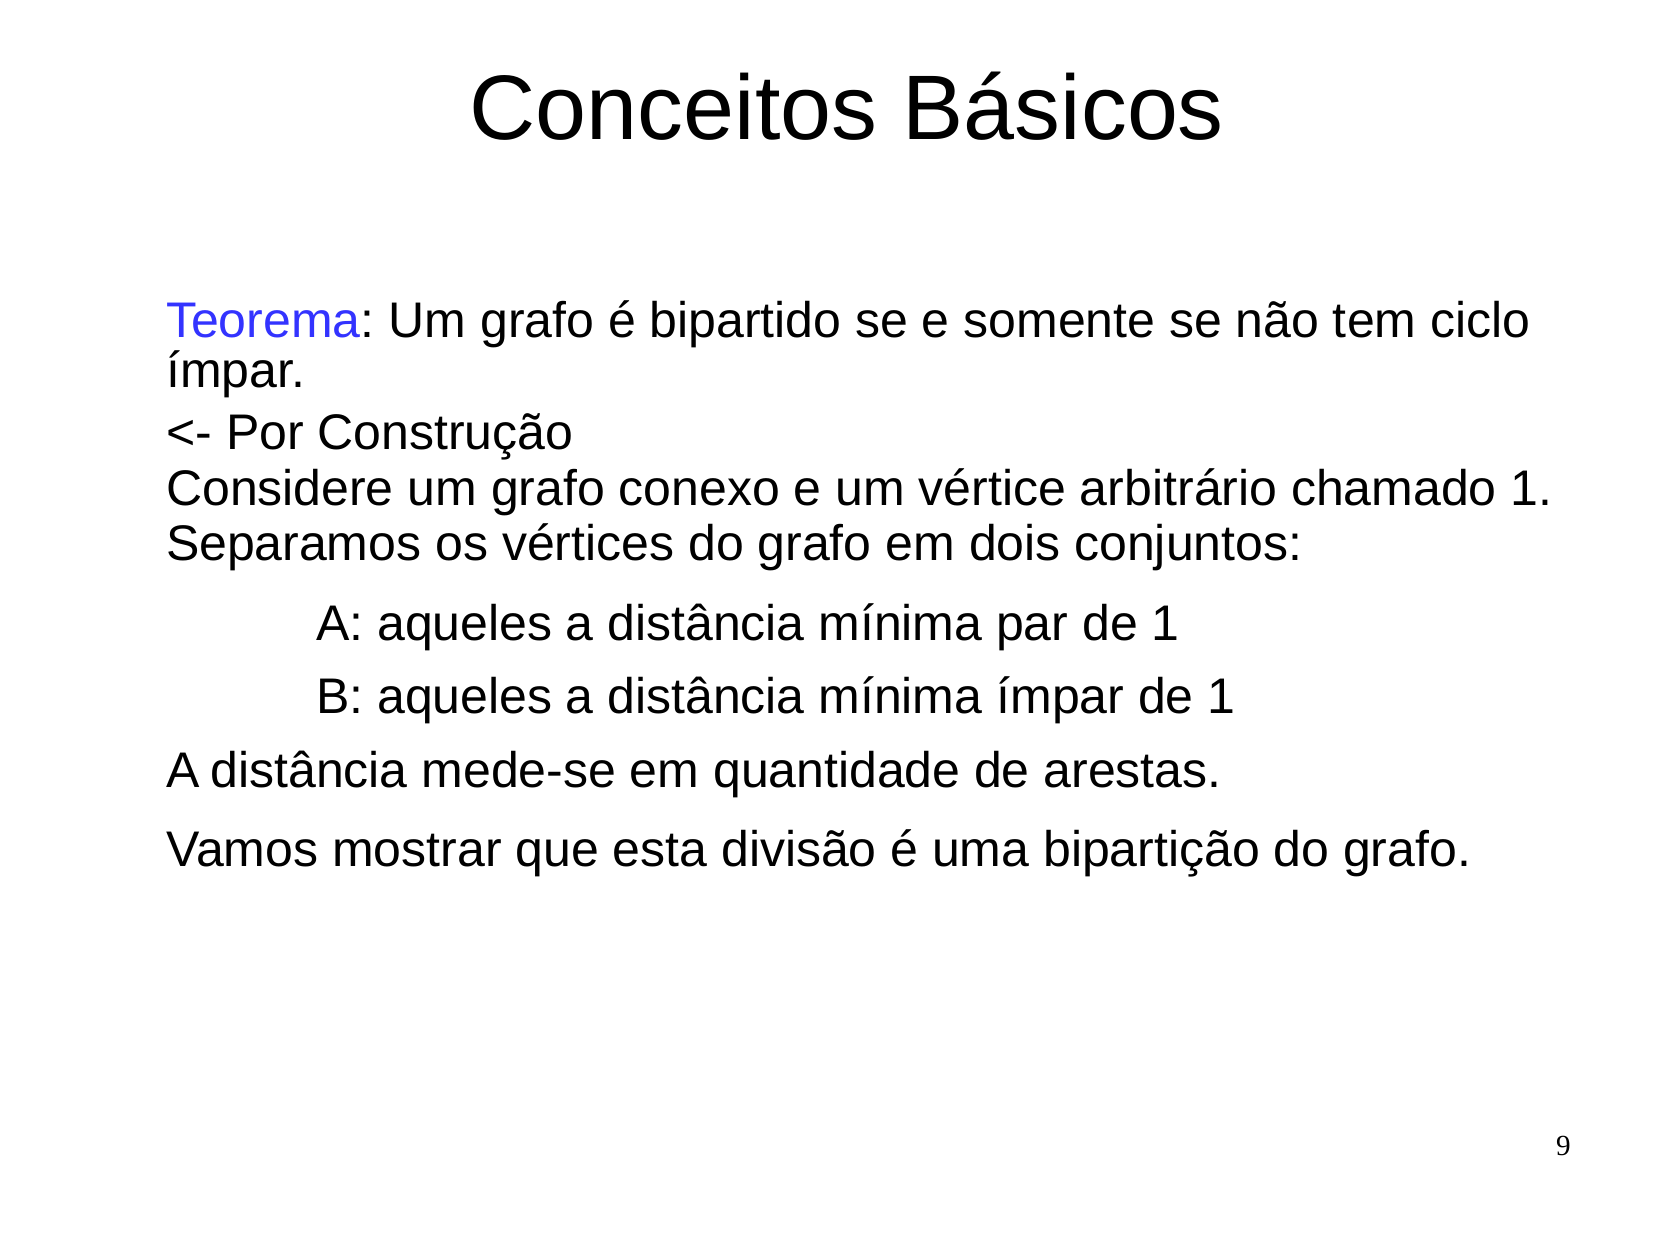

# Conceitos Básicos
Teorema: Um grafo é bipartido se e somente se não tem ciclo ímpar.
<- Por Construção
Considere um grafo conexo e um vértice arbitrário chamado 1. Separamos os vértices do grafo em dois conjuntos:
A: aqueles a distância mínima par de 1
B: aqueles a distância mínima ímpar de 1
A distância mede-se em quantidade de arestas.
Vamos mostrar que esta divisão é uma bipartição do grafo.
9